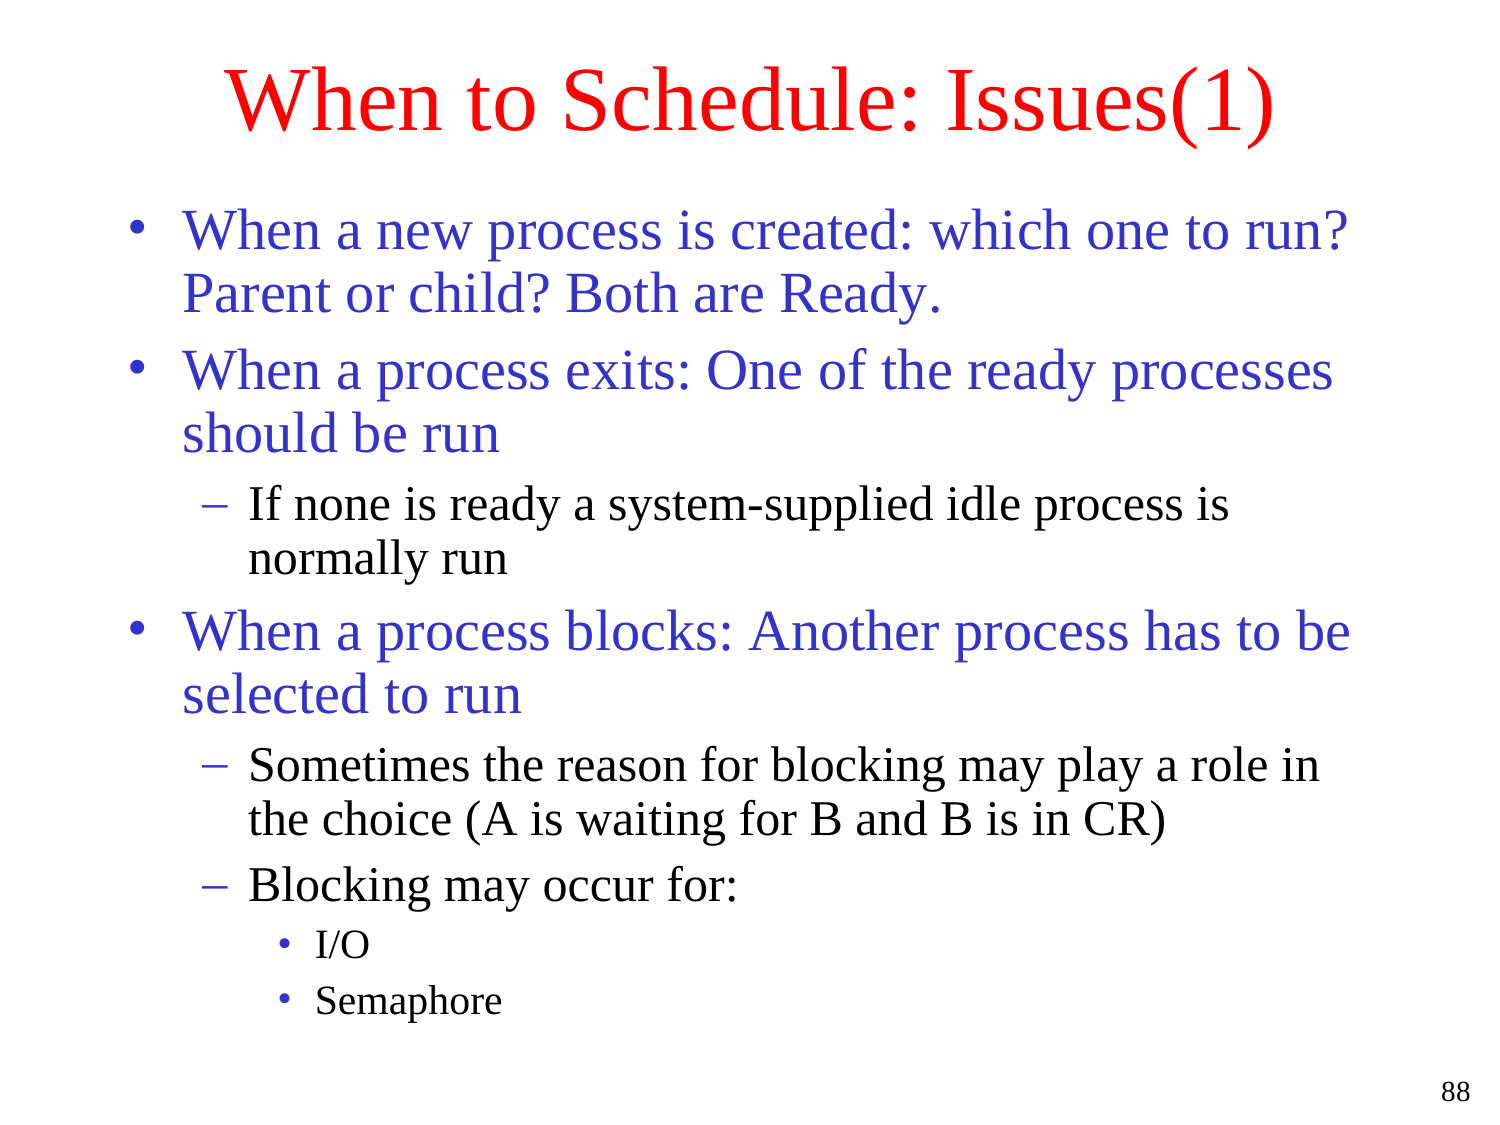

When to Schedule: Issues(1)
When a new process is created: which one to run? Parent or child? Both are Ready.
When a process exits: One of the ready processes should be run
If none is ready a system-supplied idle process is normally run
When a process blocks: Another process has to be selected to run
Sometimes the reason for blocking may play a role in the choice (A is waiting for B and B is in CR)
Blocking may occur for:
I/O
Semaphore